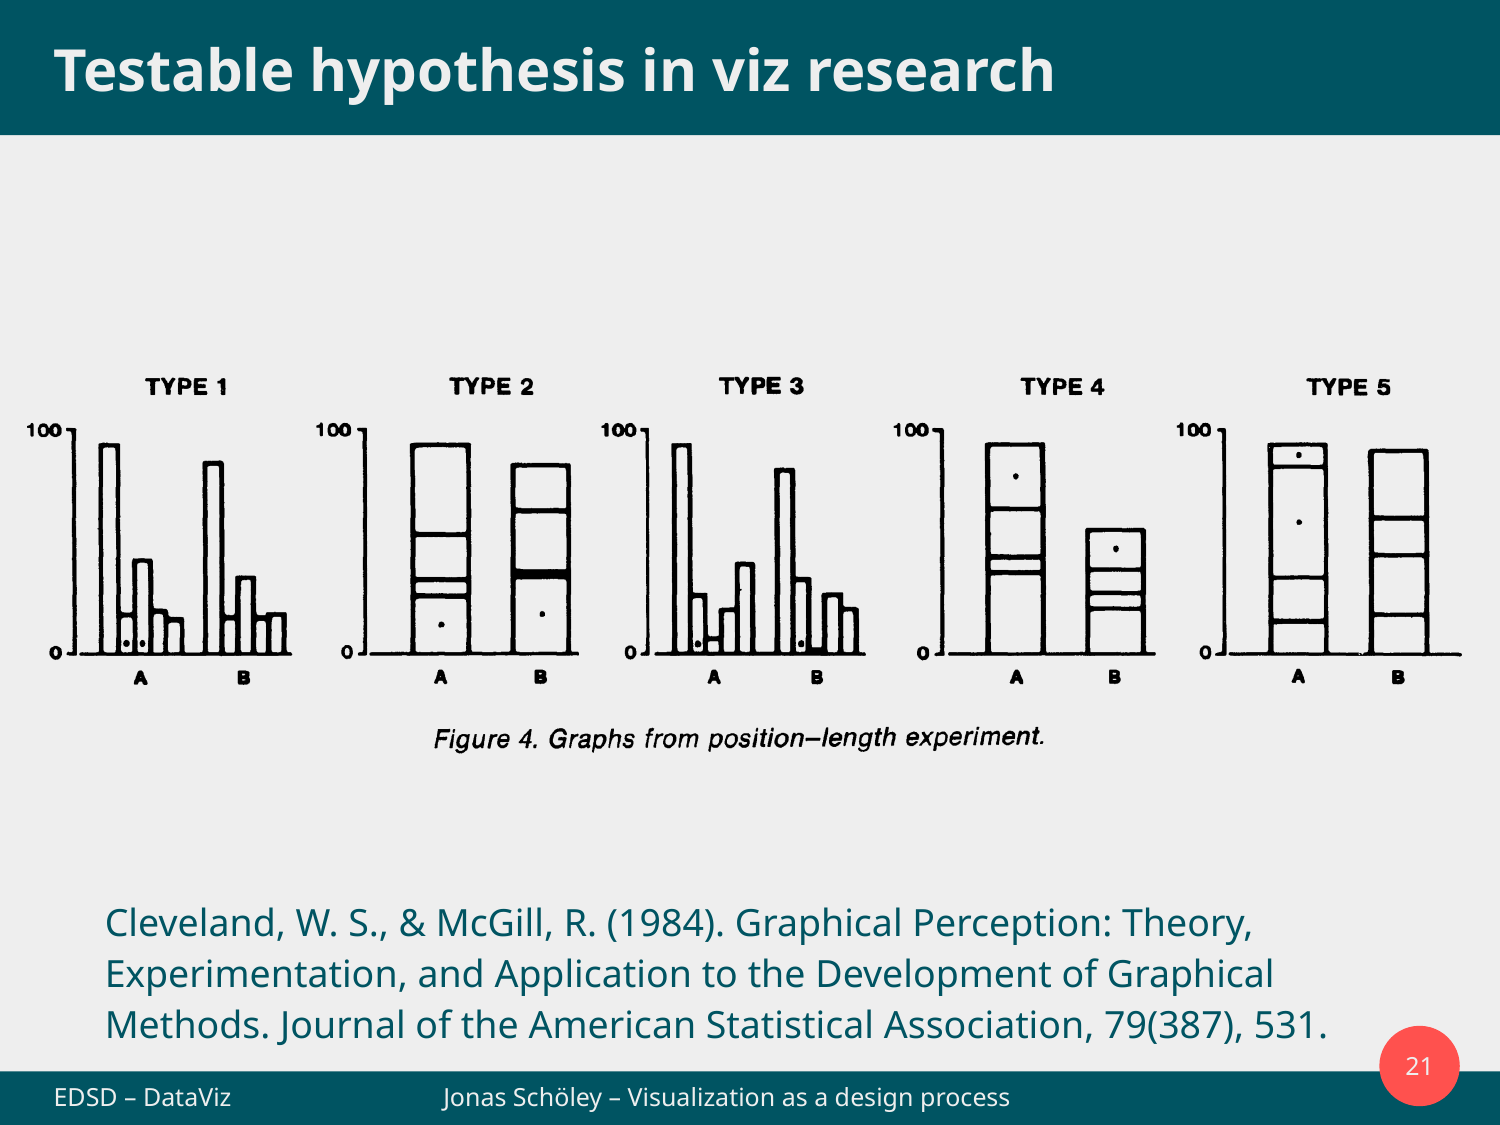

# Testable hypothesis in viz research
Cleveland, W. S., & McGill, R. (1984). Graphical Perception: Theory, Experimentation, and Application to the Development of Graphical Methods. Journal of the American Statistical Association, 79(387), 531.
21
EDSD – DataViz
Jonas Schöley – Visualization as a design process